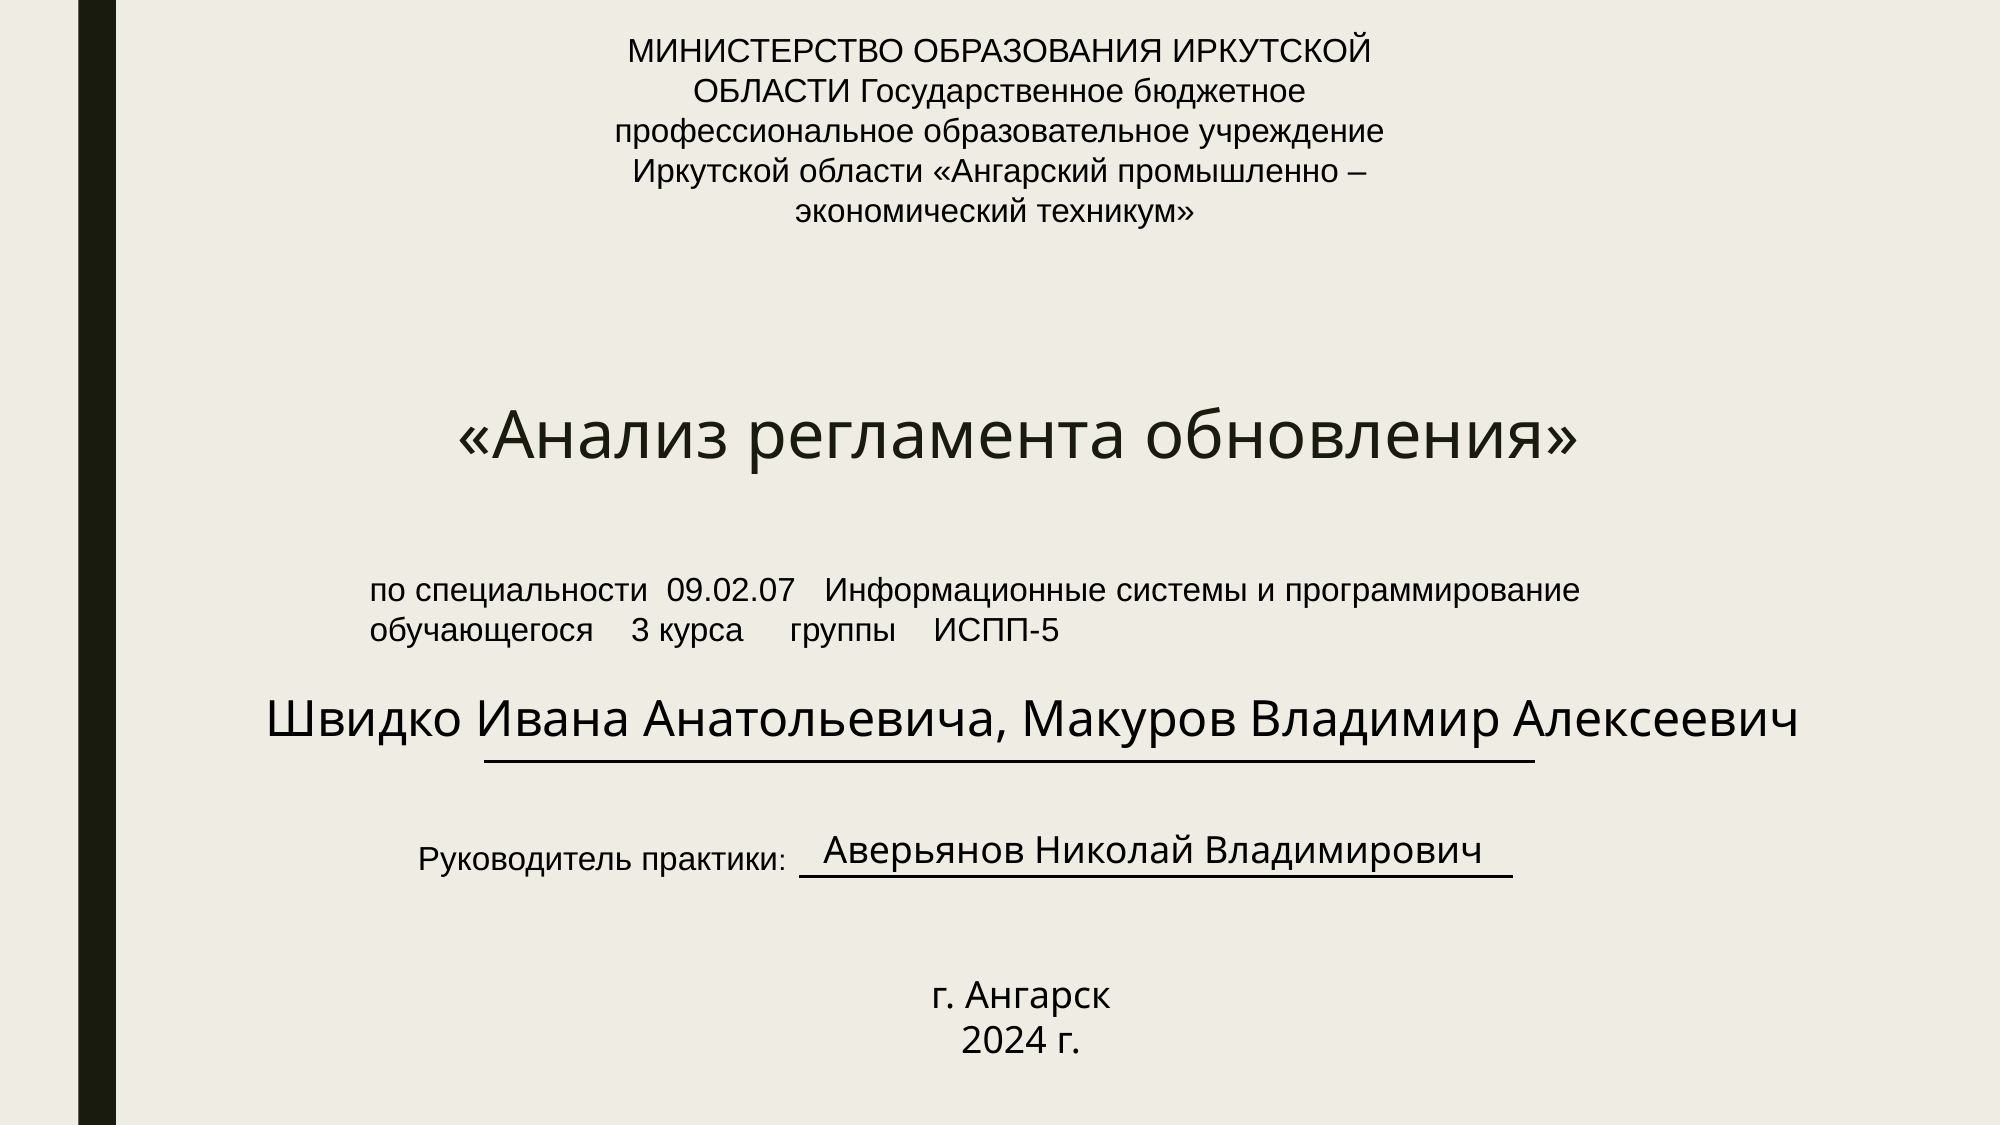

МИНИСТЕРСТВО ОБРАЗОВАНИЯ ИРКУТСКОЙ ОБЛАСТИ Государственное бюджетное профессиональное образовательное учреждение Иркутской области «Ангарский промышленно – экономический техникум»
# «Анализ регламента обновления»
по специальности 09.02.07 Информационные системы и программирование
обучающегося 3 курса группы ИСПП-5
Швидко Ивана Анатольевича, Макуров Владимир Алексеевич
Аверьянов Николай Владимирович
Руководитель практики:
г. Ангарск 2024 г.